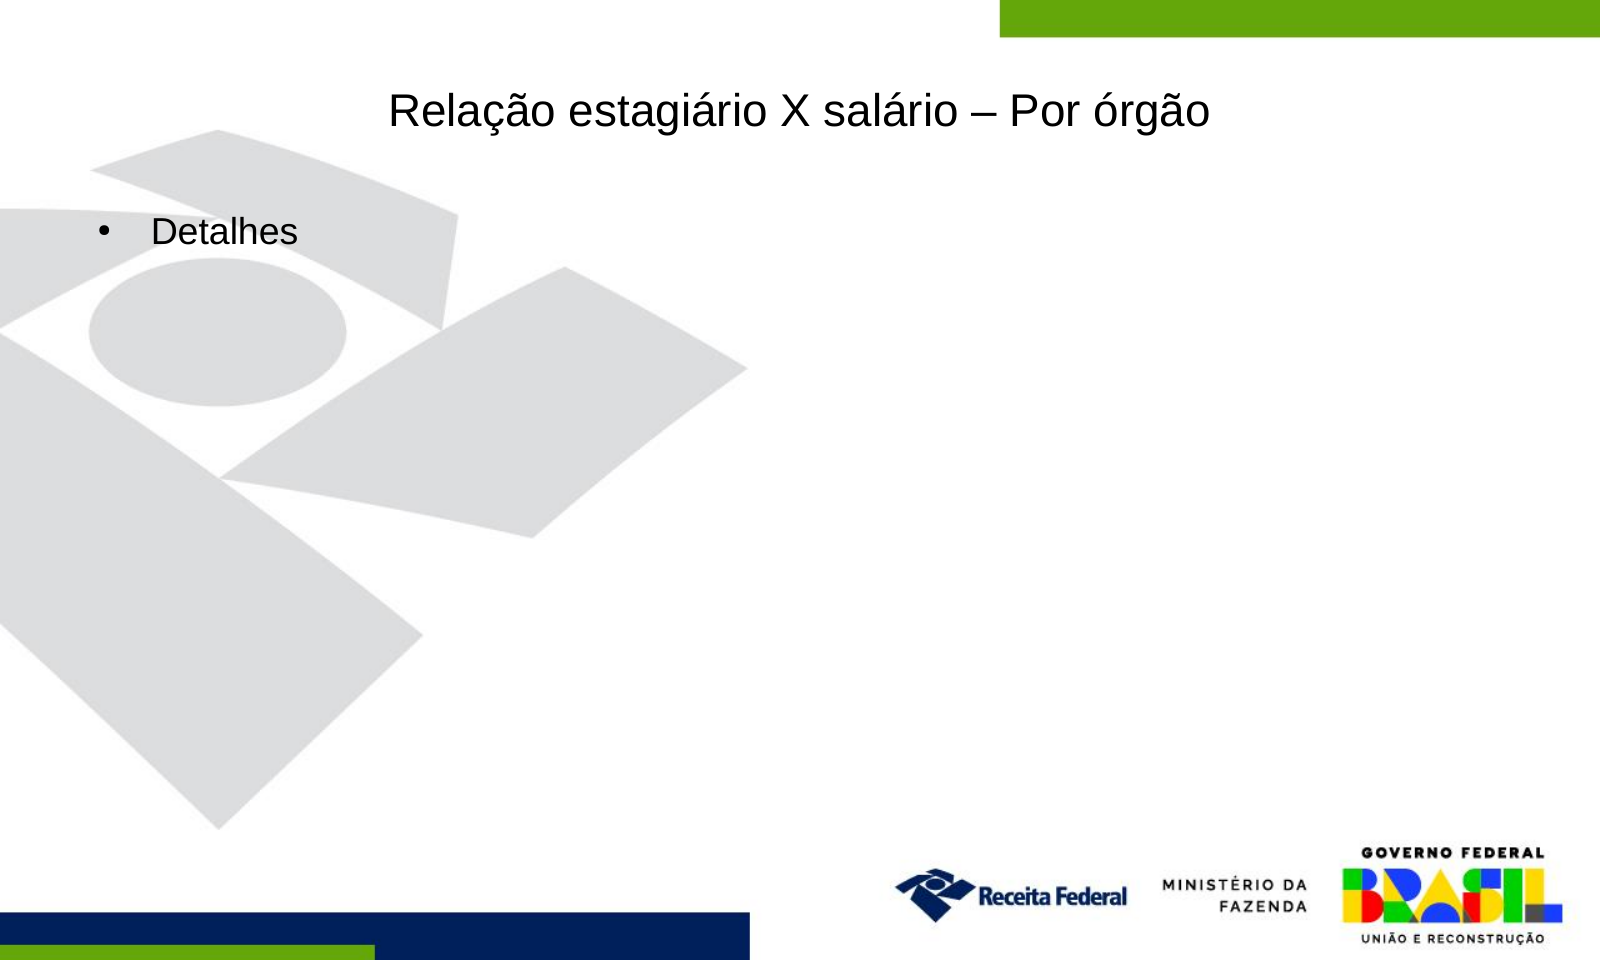

# Relação estagiário X salário – Por órgão
Detalhes